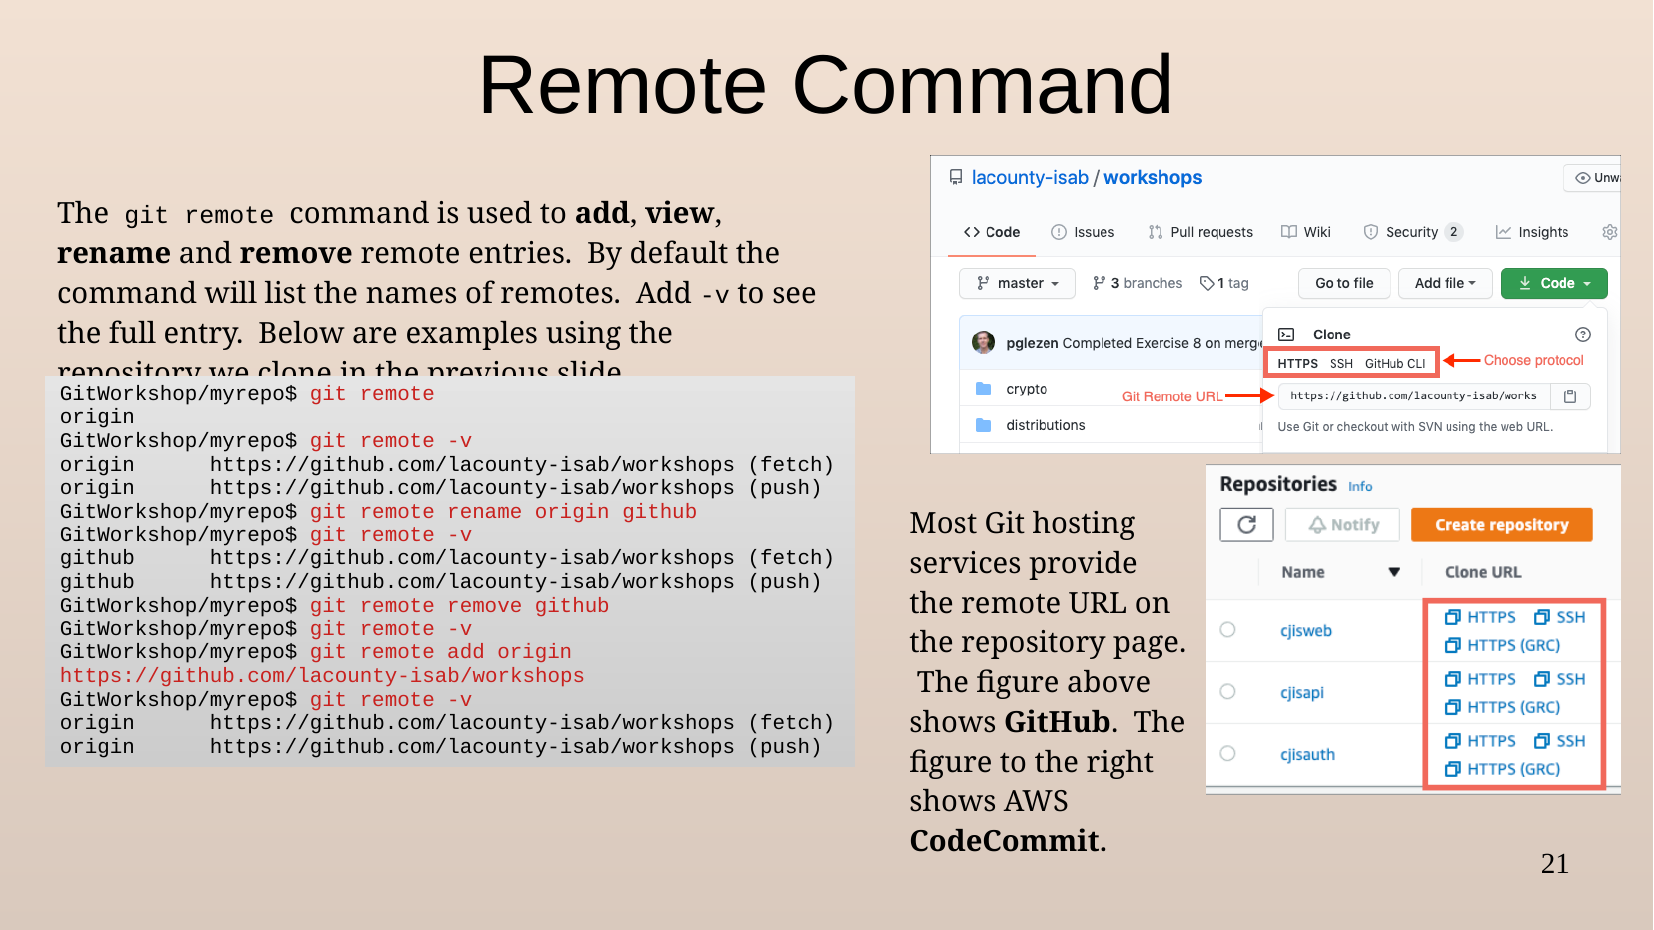

# Remote Command
The git remote command is used to add, view, rename and remove remote entries. By default the command will list the names of remotes. Add -v to see the full entry. Below are examples using the repository we clone in the previous slide.
GitWorkshop/myrepo$ git remote
origin
GitWorkshop/myrepo$ git remote -v
origin	https://github.com/lacounty-isab/workshops (fetch)
origin	https://github.com/lacounty-isab/workshops (push)
GitWorkshop/myrepo$ git remote rename origin github
GitWorkshop/myrepo$ git remote -v
github	https://github.com/lacounty-isab/workshops (fetch)
github	https://github.com/lacounty-isab/workshops (push)
GitWorkshop/myrepo$ git remote remove github
GitWorkshop/myrepo$ git remote -v
GitWorkshop/myrepo$ git remote add origin https://github.com/lacounty-isab/workshops
GitWorkshop/myrepo$ git remote -v
origin	https://github.com/lacounty-isab/workshops (fetch)
origin	https://github.com/lacounty-isab/workshops (push)
Most Git hosting services provide the remote URL on the repository page. The figure above shows GitHub. The figure to the right shows AWS CodeCommit.
21